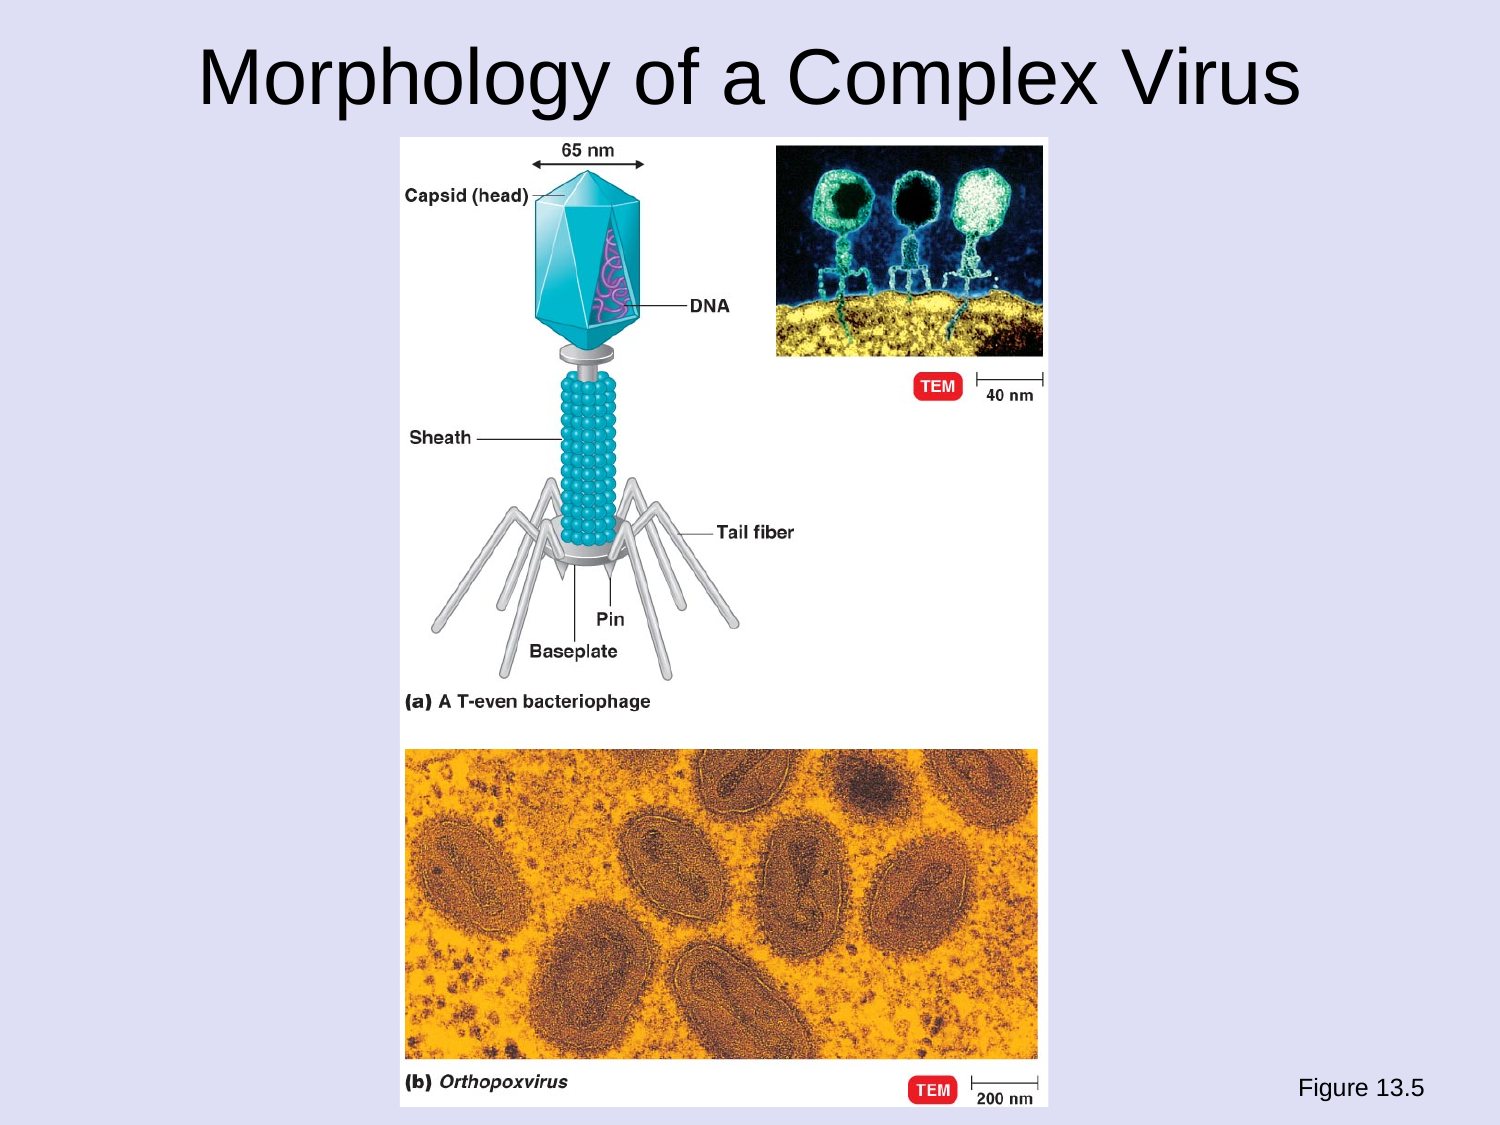

# Morphology of a Complex Virus
Figure 13.5